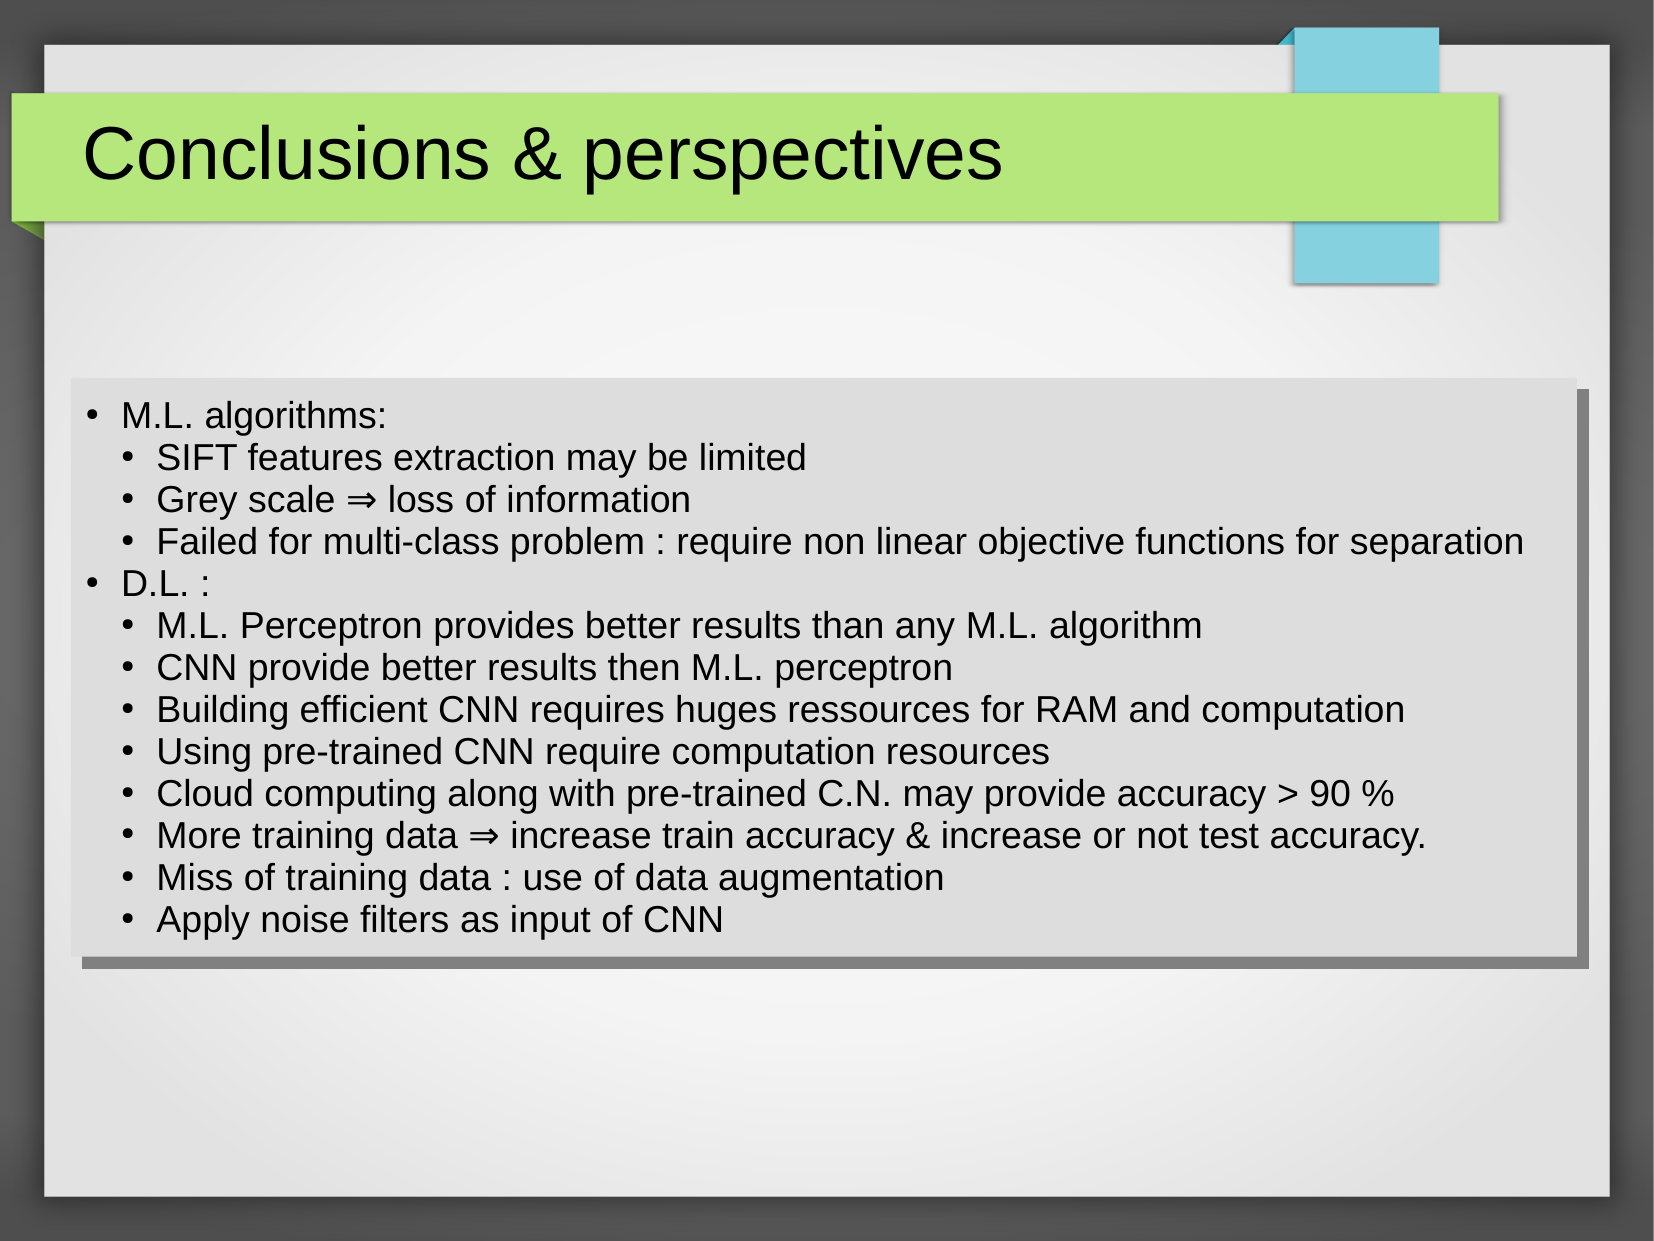

# Conclusions & perspectives
M.L. algorithms:
SIFT features extraction may be limited
Grey scale ⇒ loss of information
Failed for multi-class problem : require non linear objective functions for separation
D.L. :
M.L. Perceptron provides better results than any M.L. algorithm
CNN provide better results then M.L. perceptron
Building efficient CNN requires huges ressources for RAM and computation
Using pre-trained CNN require computation resources
Cloud computing along with pre-trained C.N. may provide accuracy > 90 %
More training data ⇒ increase train accuracy & increase or not test accuracy.
Miss of training data : use of data augmentation
Apply noise filters as input of CNN